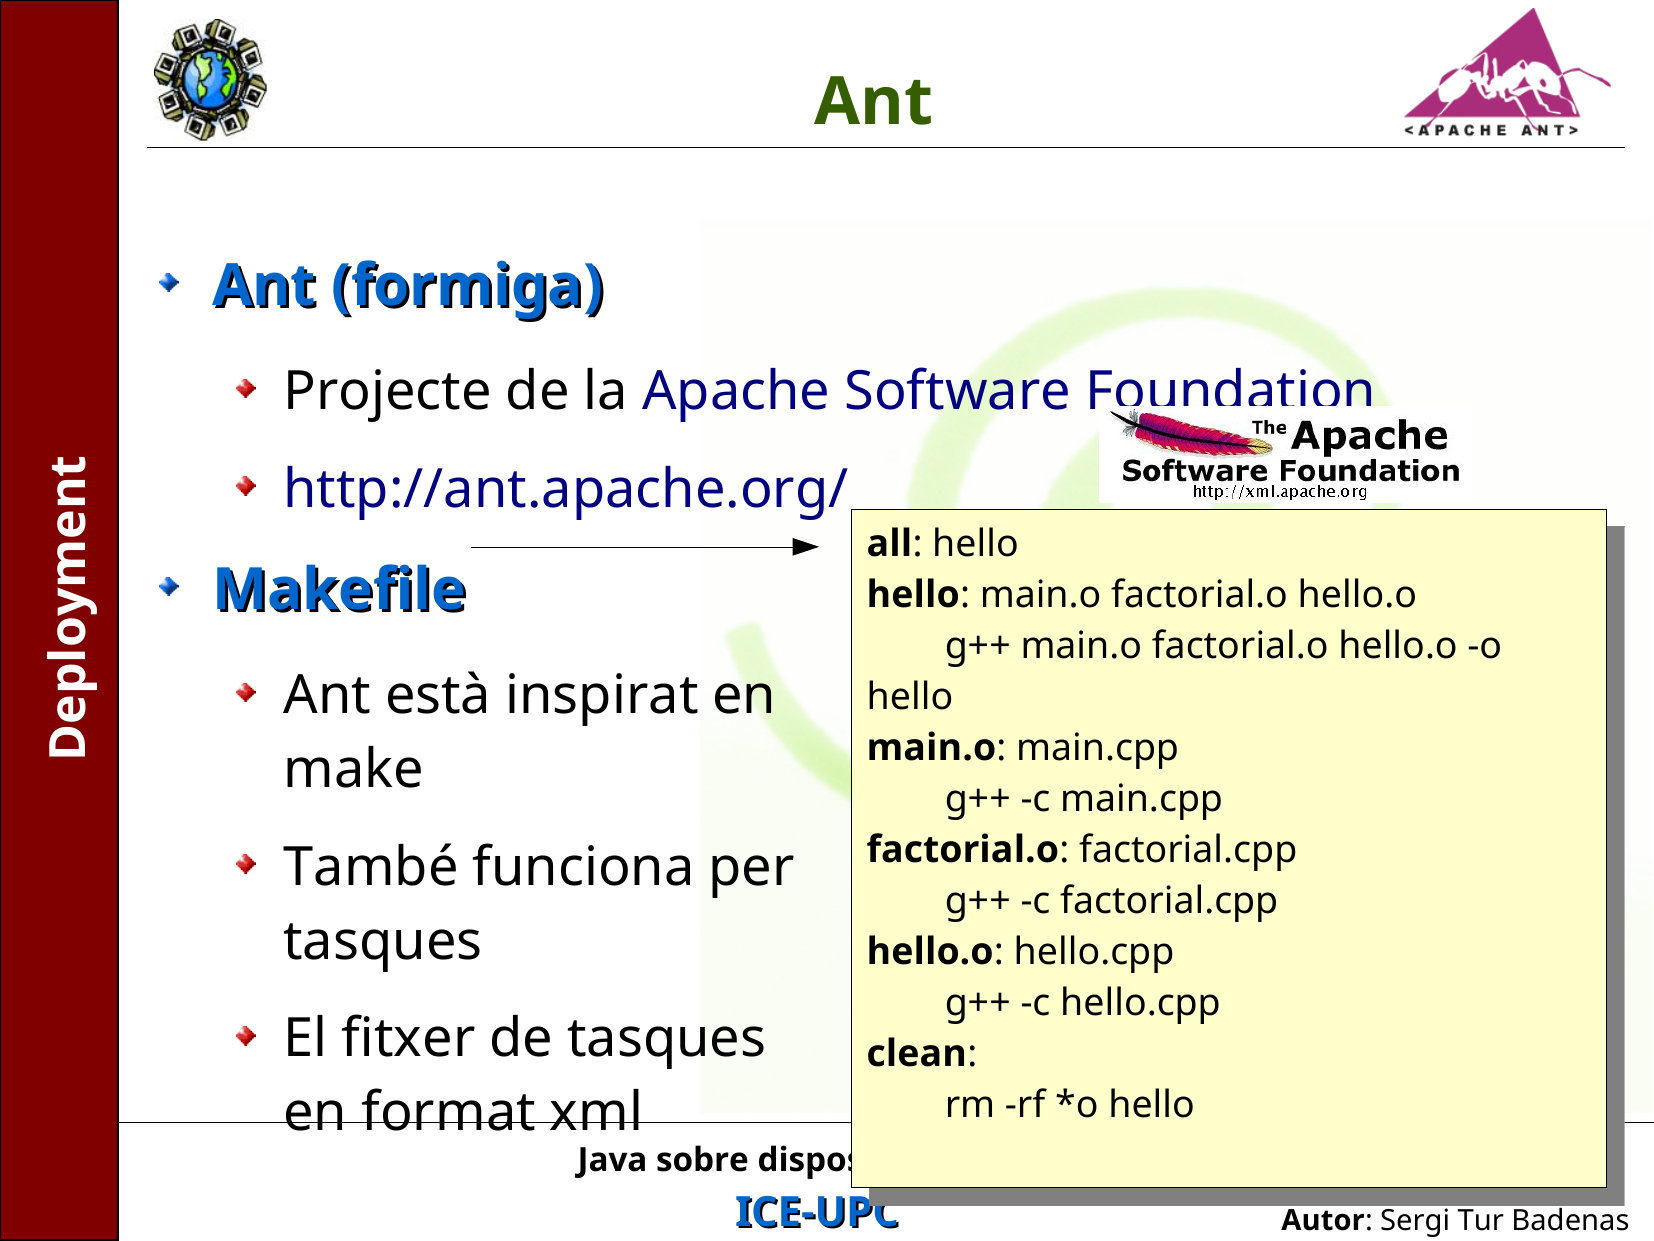

# Ant
Ant (formiga)
Projecte de la Apache Software Foundation
http://ant.apache.org/
Makefile
Ant està inspirat en make
També funciona per tasques
El fitxer de tasques està en format xml
all: hello
hello: main.o factorial.o hello.o
 g++ main.o factorial.o hello.o -o hello
main.o: main.cpp
 g++ -c main.cpp
factorial.o: factorial.cpp
 g++ -c factorial.cpp
hello.o: hello.cpp
 g++ -c hello.cpp
clean:
 rm -rf *o hello